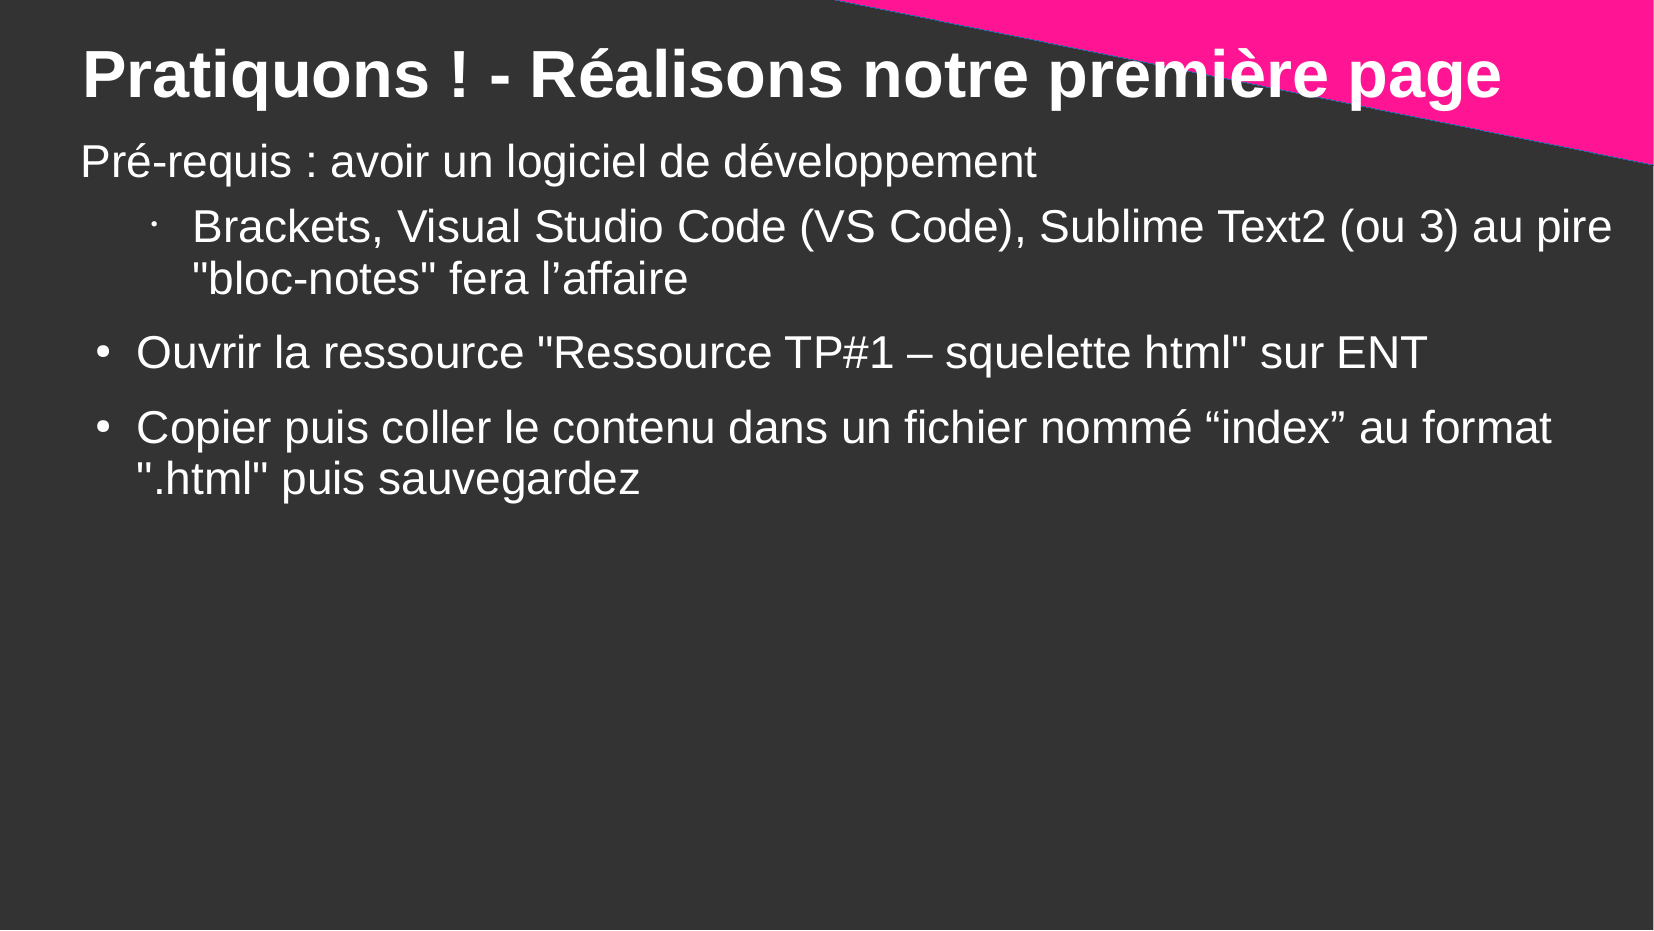

# Pratiquons ! - Réalisons notre première page
Pré-requis : avoir un logiciel de développement
Brackets, Visual Studio Code (VS Code), Sublime Text2 (ou 3) au pire "bloc-notes" fera l’affaire
Ouvrir la ressource "Ressource TP#1 – squelette html" sur ENT
Copier puis coller le contenu dans un fichier nommé “index” au format ".html" puis sauvegardez